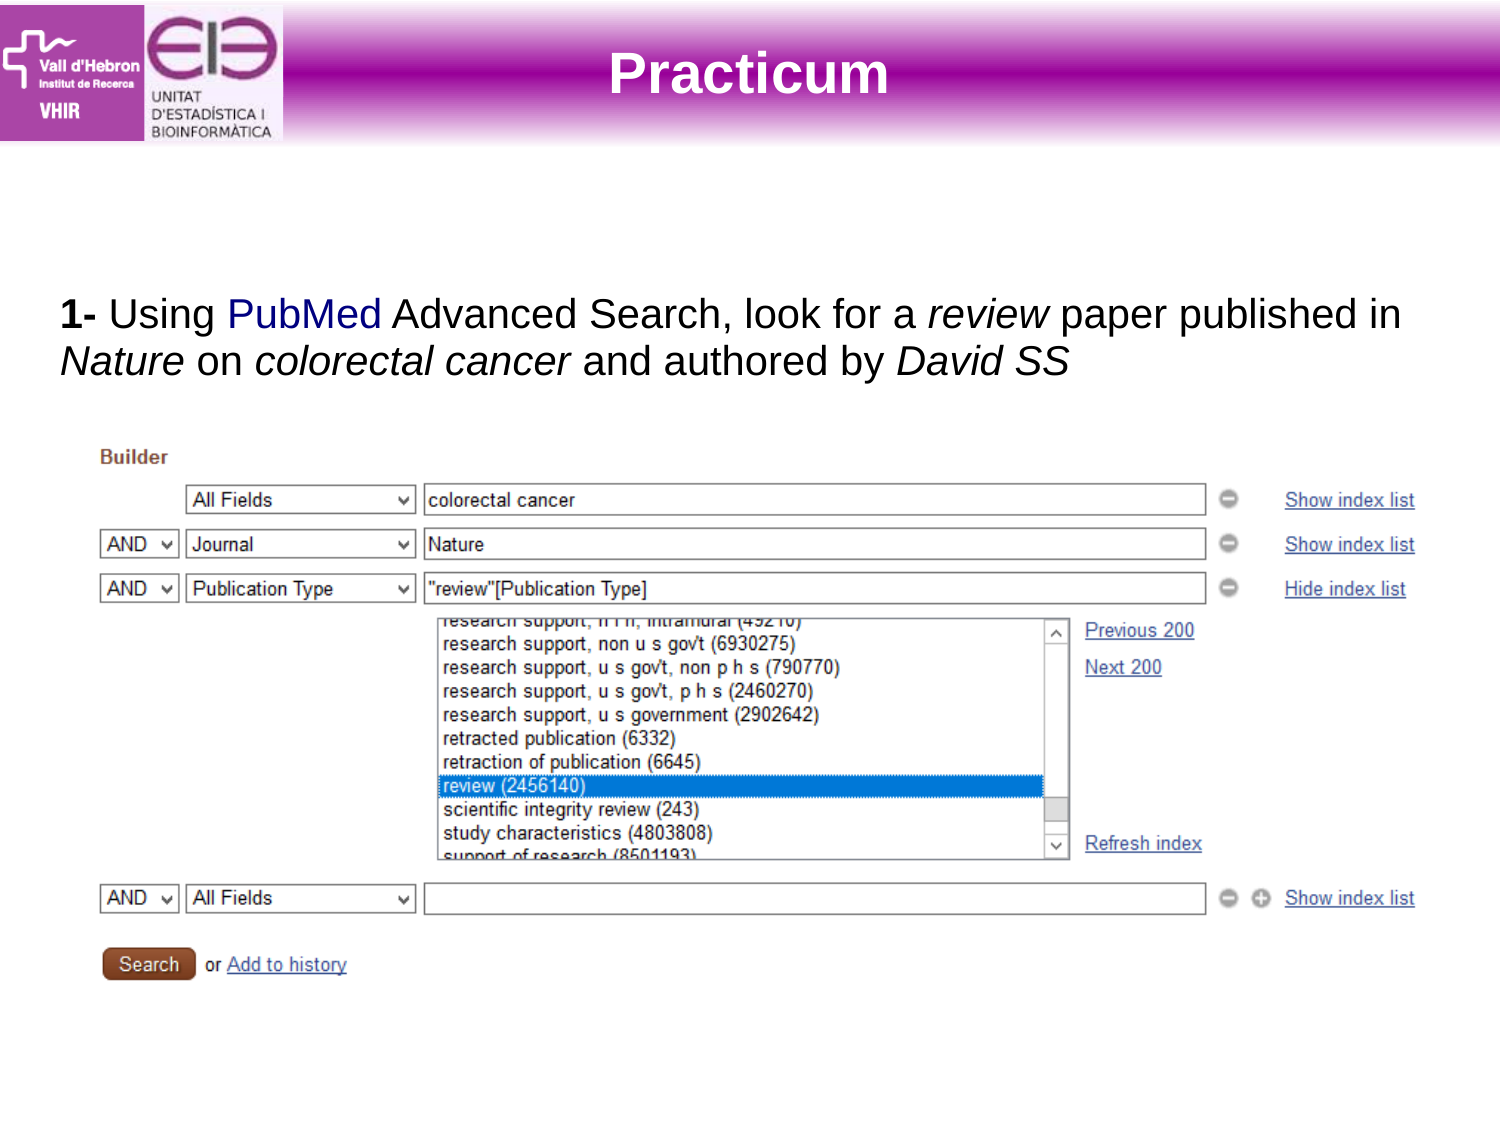

Practicum
1- Using PubMed Advanced Search, look for a review paper published in Nature on colorectal cancer and authored by David SS